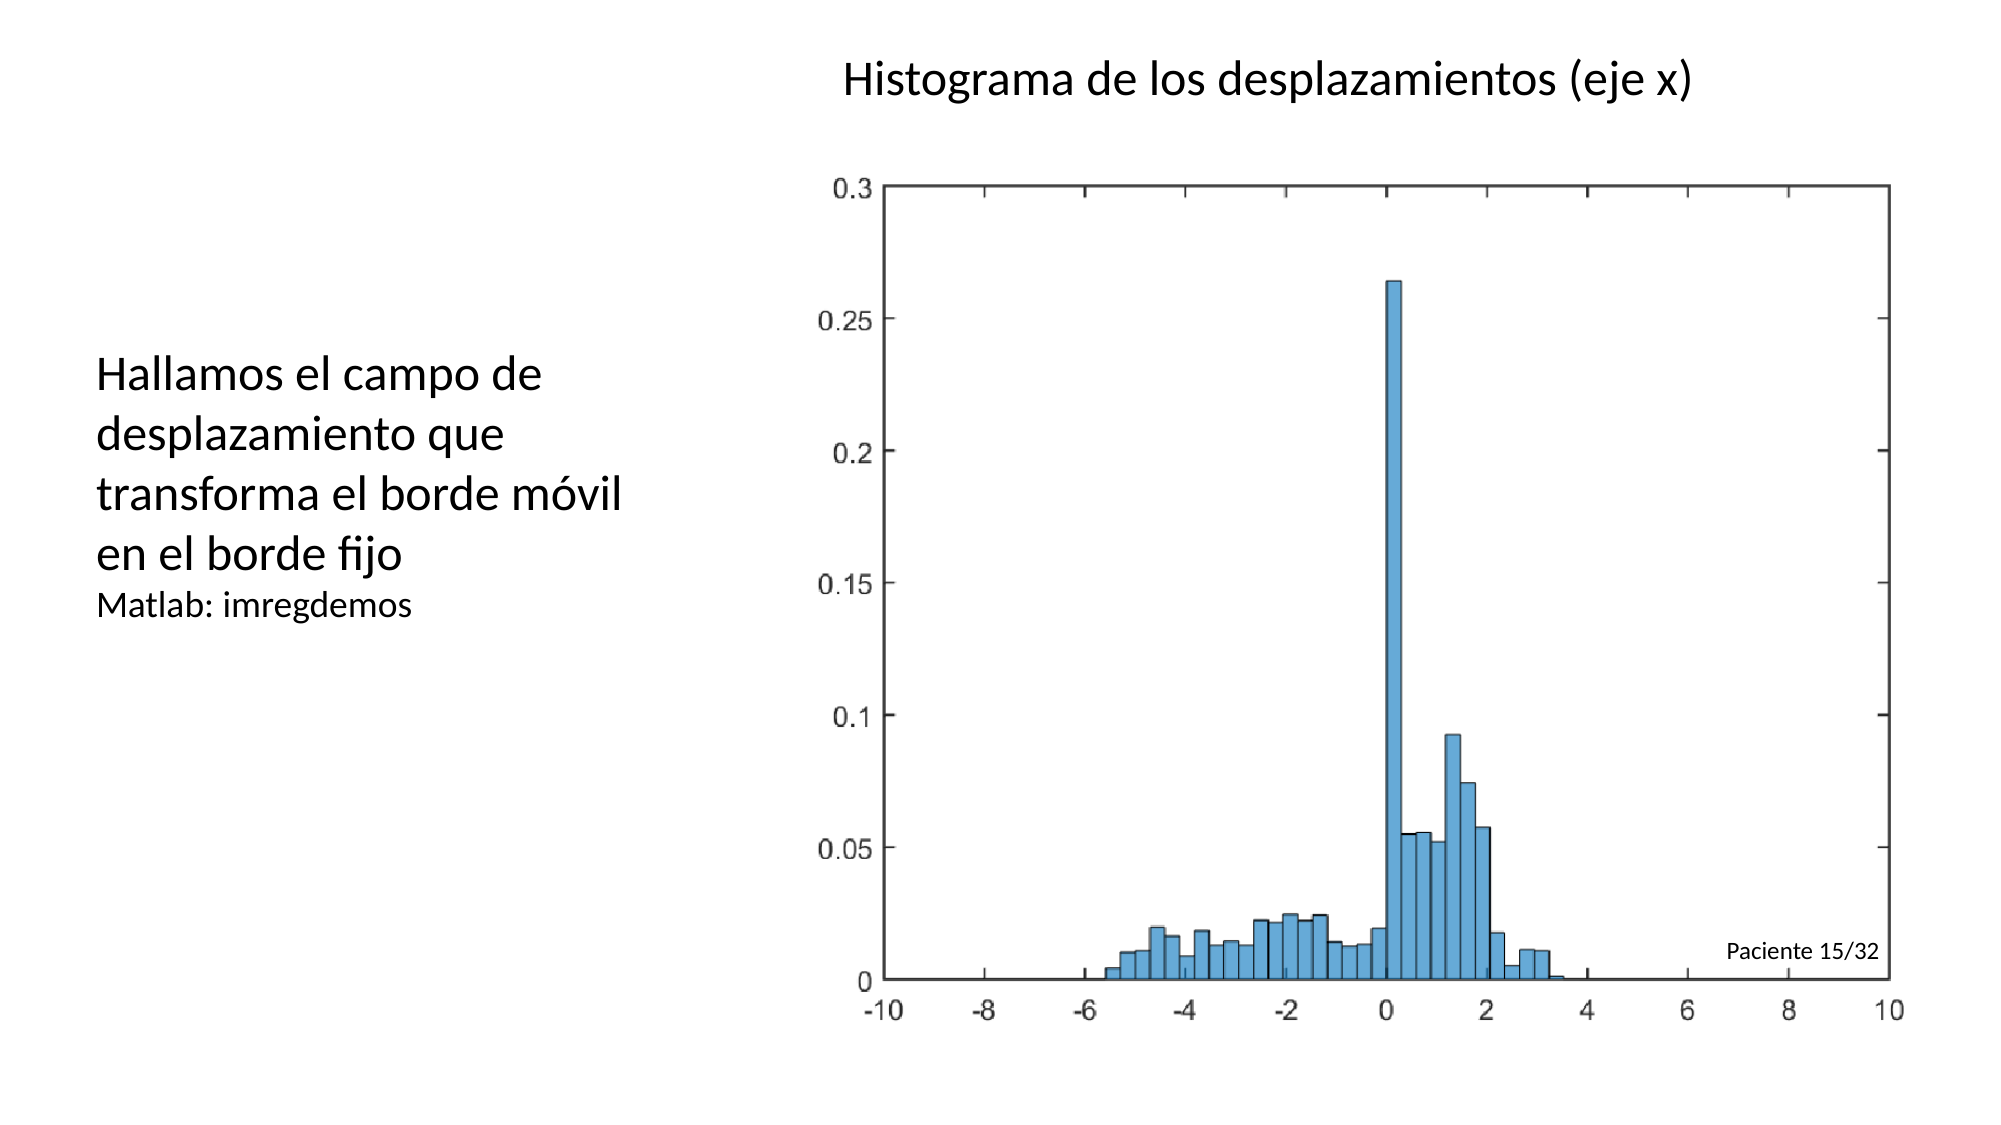

Histograma de los desplazamientos (eje x)
Hallamos el campo de desplazamiento que transforma el borde móvil en el borde fijo
Matlab: imregdemos
Paciente 15/32